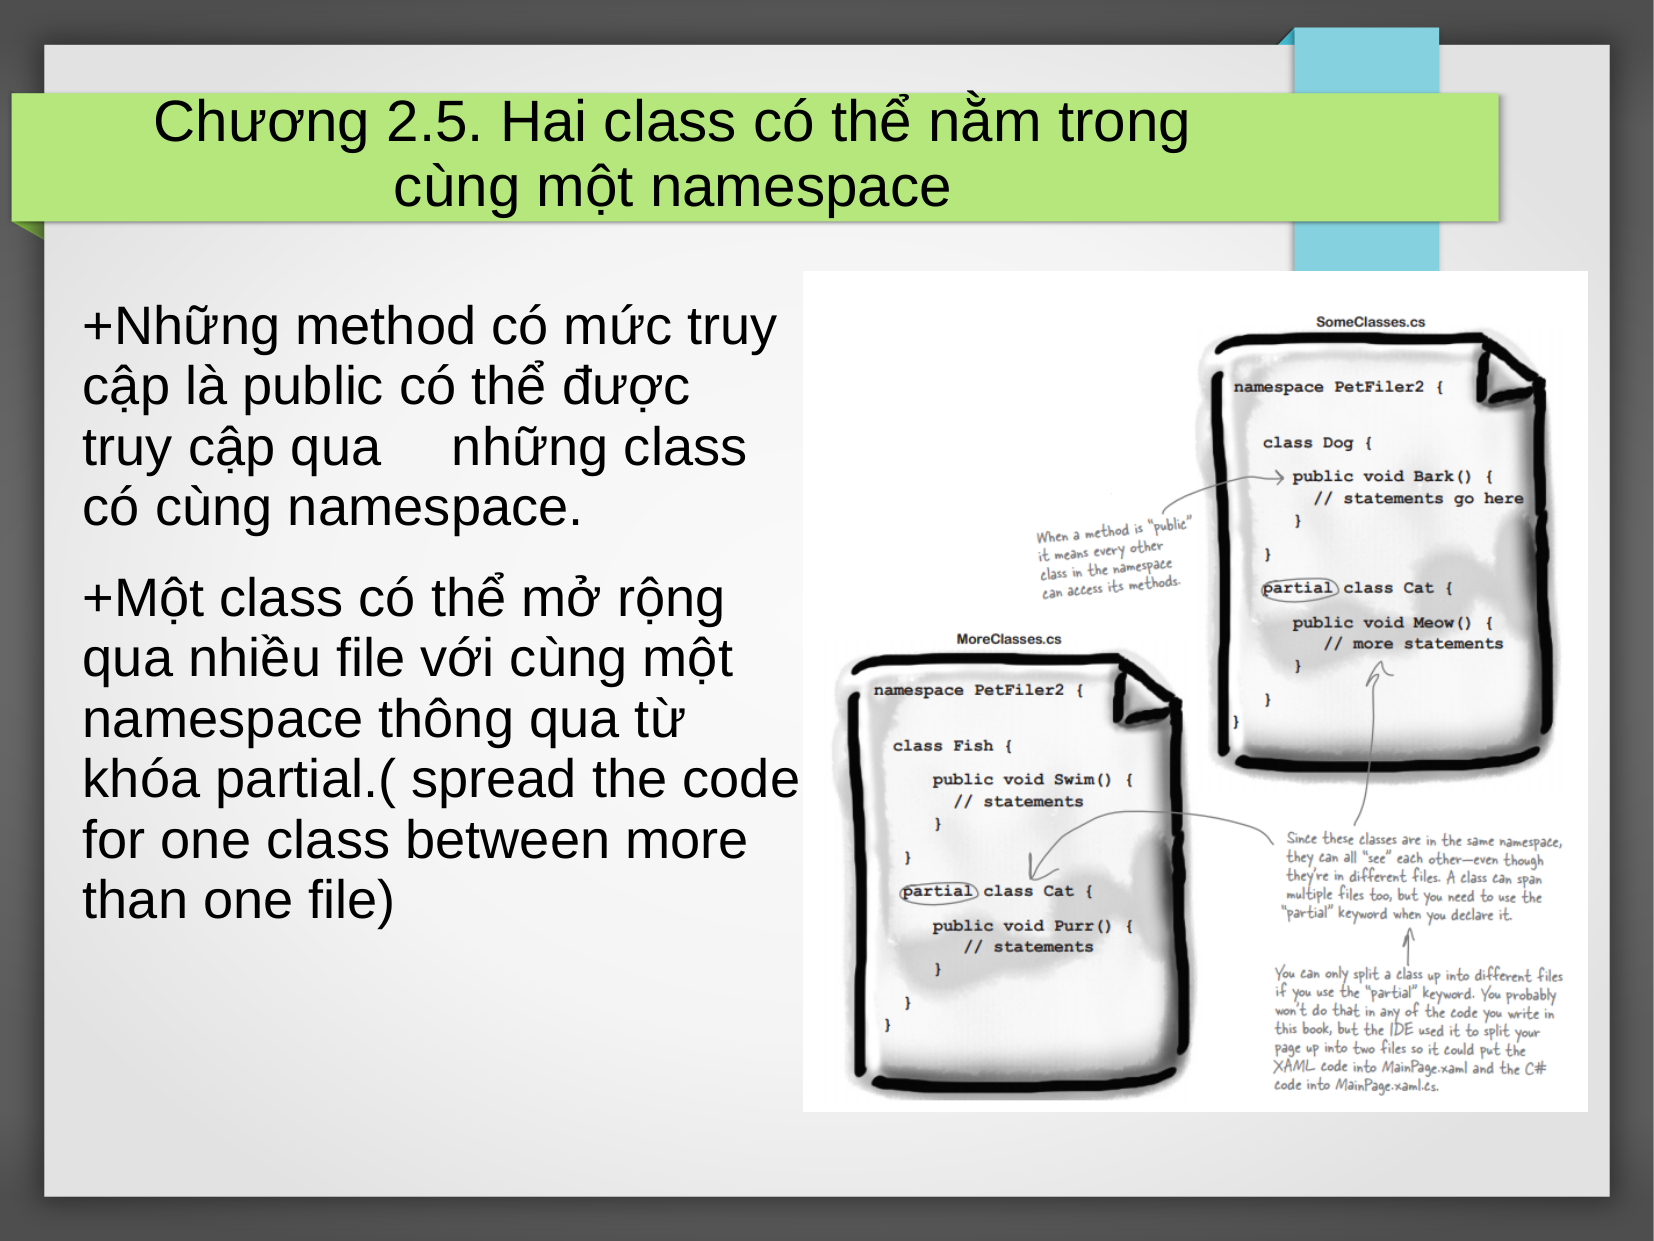

# Chương 2.5. Hai class có thể nằm trong cùng một namespace
+Những method có mức truy cập là public có thể được truy cập qua 	những class có cùng namespace.
+Một class có thể mở rộng qua nhiều file với cùng một namespace thông qua từ khóa partial.( spread the code for one class between more than one file)